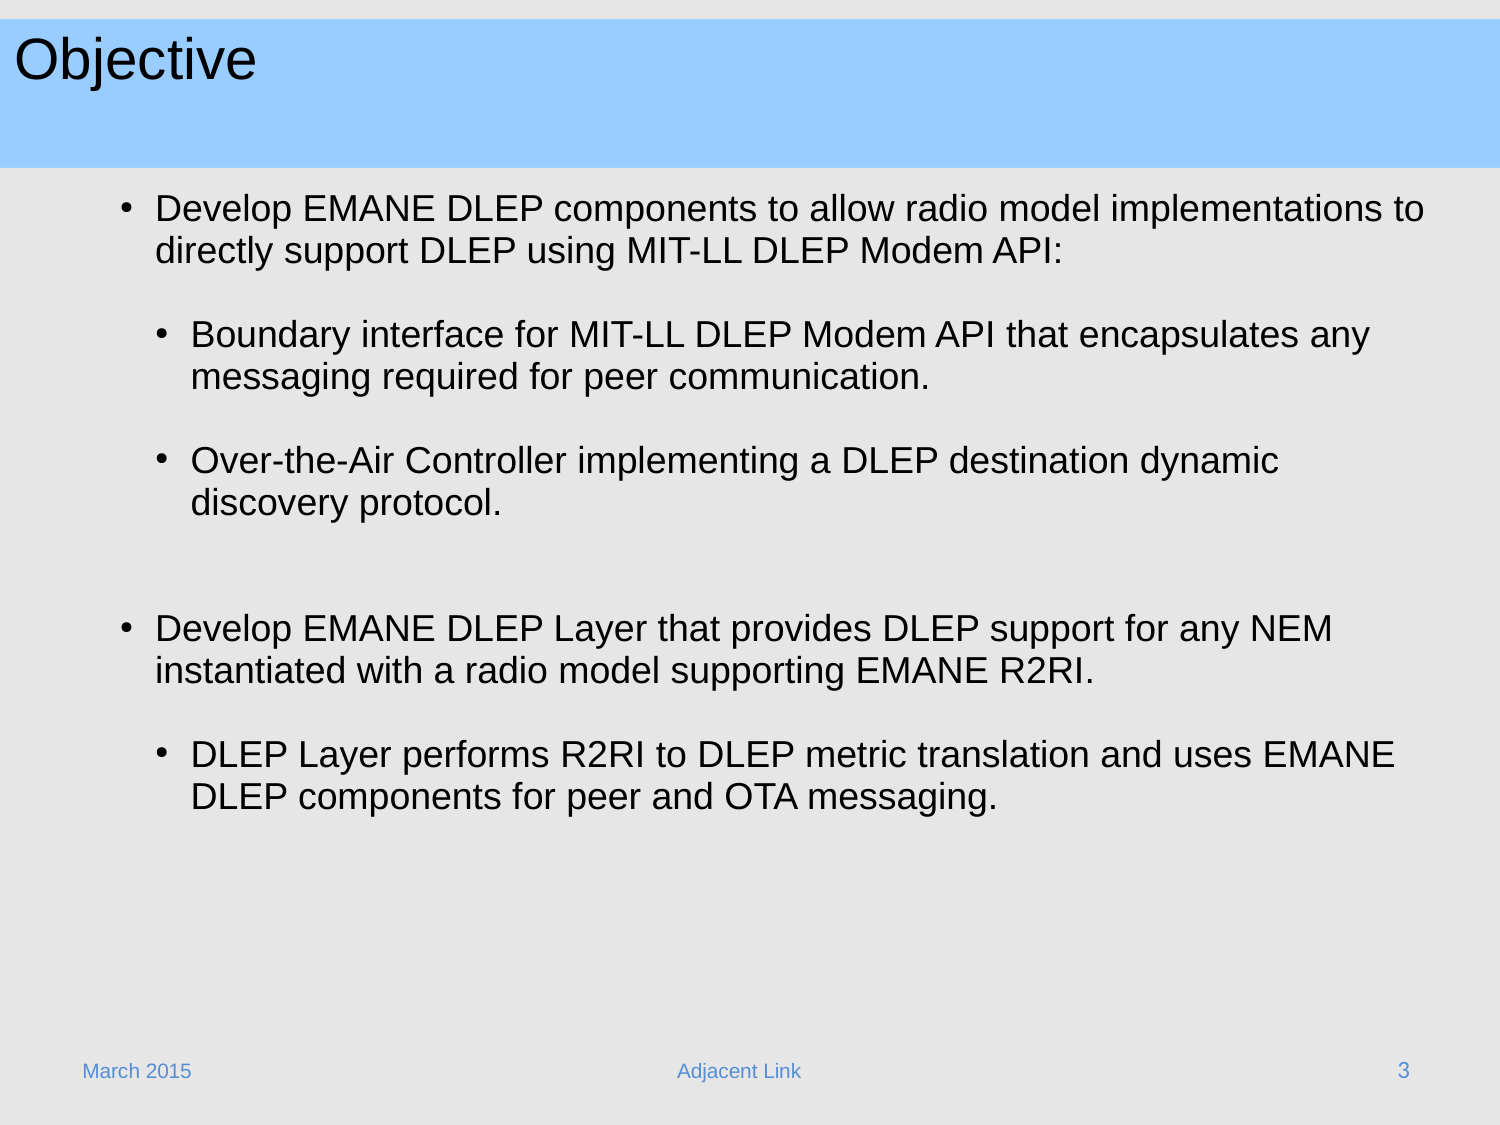

Objective
Develop EMANE DLEP components to allow radio model implementations to directly support DLEP using MIT-LL DLEP Modem API:
Boundary interface for MIT-LL DLEP Modem API that encapsulates any messaging required for peer communication.
Over-the-Air Controller implementing a DLEP destination dynamic discovery protocol.
Develop EMANE DLEP Layer that provides DLEP support for any NEM instantiated with a radio model supporting EMANE R2RI.
DLEP Layer performs R2RI to DLEP metric translation and uses EMANE DLEP components for peer and OTA messaging.